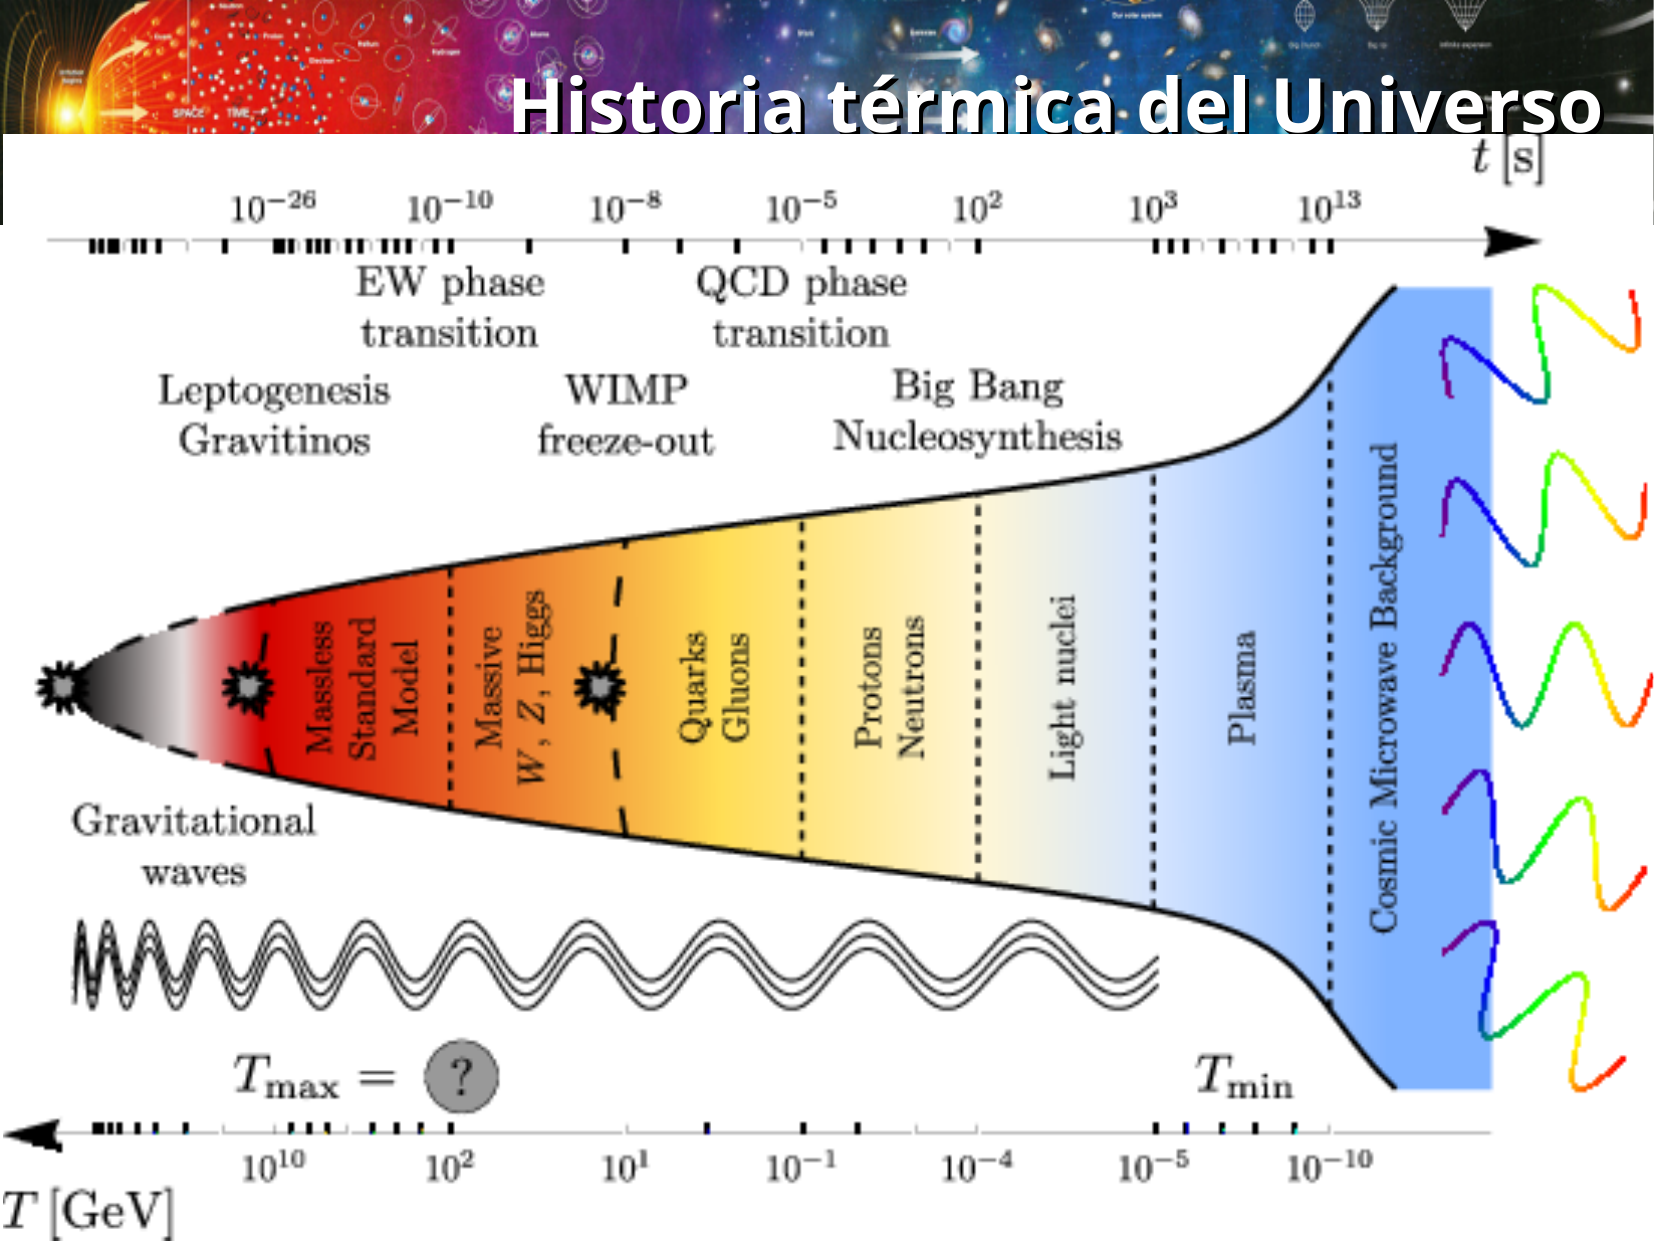

# Historia térmica del Universo
H. Asorey - Física IV B
28